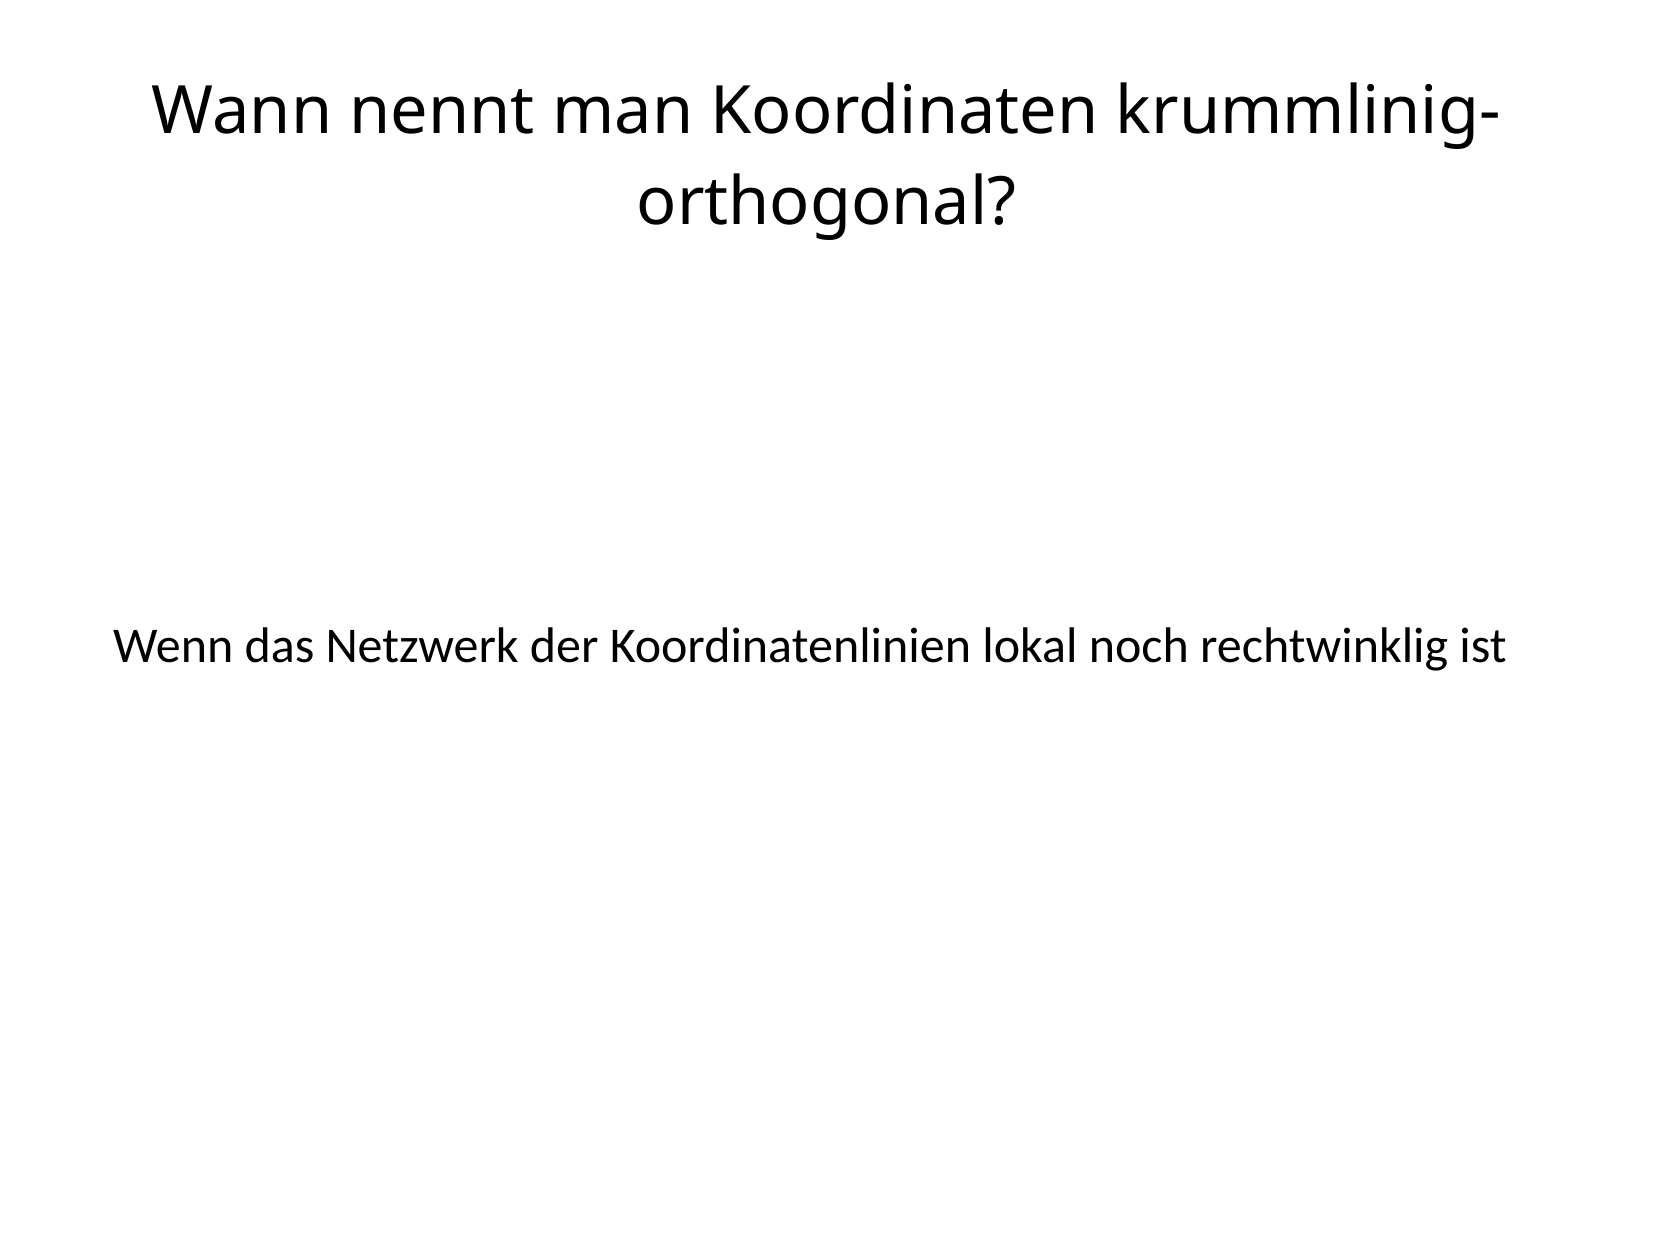

# Wann nennt man Koordinaten krummlinig-orthogonal?
Wenn das Netzwerk der Koordinatenlinien lokal noch rechtwinklig ist